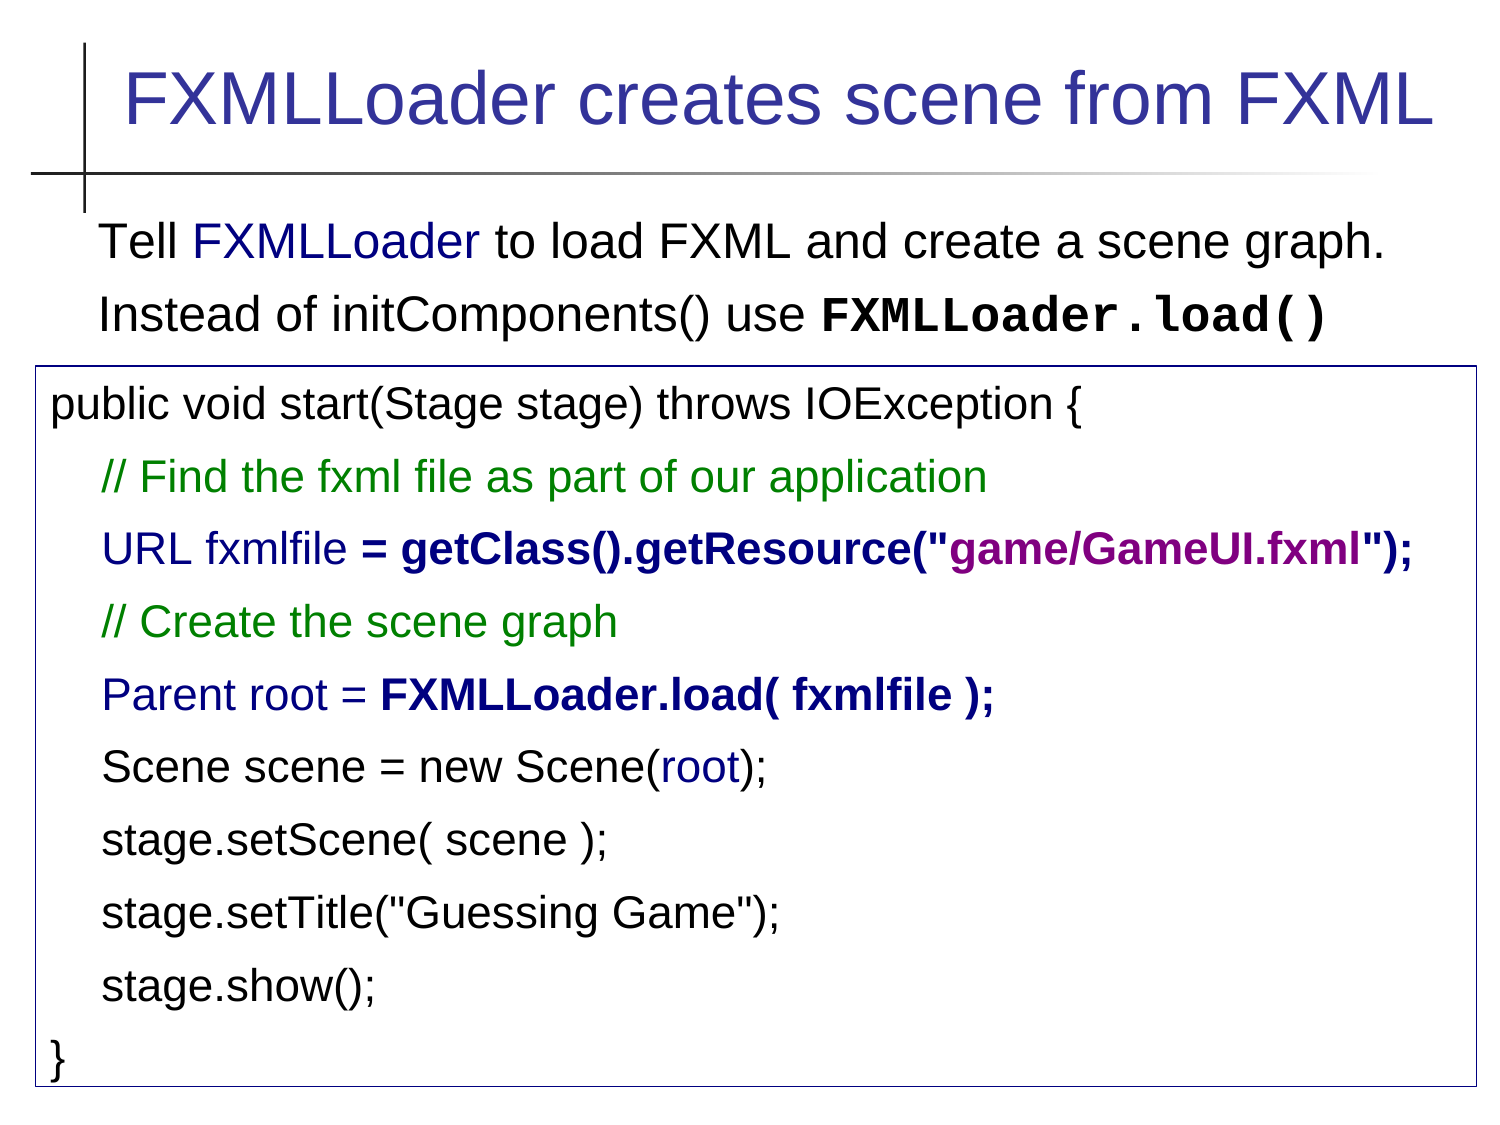

# FXMLLoader creates scene from FXML
Tell FXMLLoader to load FXML and create a scene graph.
Instead of initComponents() use FXMLLoader.load()
public void start(Stage stage) throws IOException {
 // Find the fxml file as part of our application
 URL fxmlfile = getClass().getResource("game/GameUI.fxml");
 // Create the scene graph
 Parent root = FXMLLoader.load( fxmlfile );
 Scene scene = new Scene(root);
 stage.setScene( scene );
 stage.setTitle("Guessing Game");
 stage.show();
}